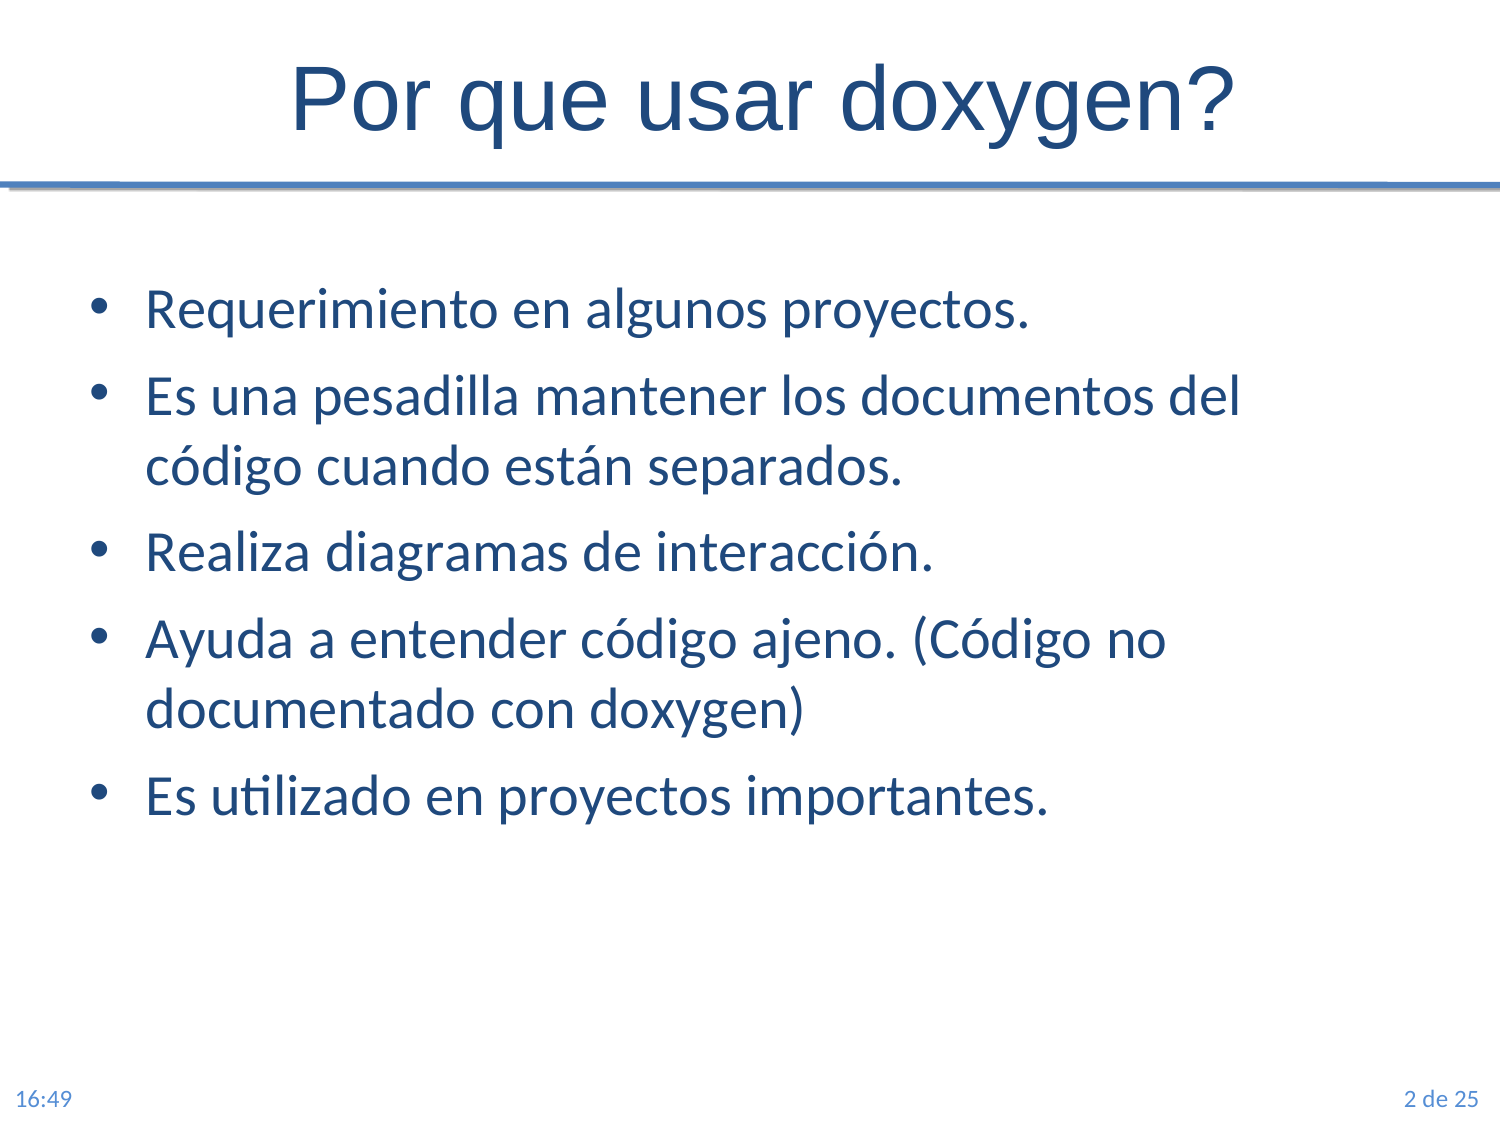

Por que usar doxygen?
Requerimiento en algunos proyectos.
Es una pesadilla mantener los documentos del código cuando están separados.
Realiza diagramas de interacción.
Ayuda a entender código ajeno. (Código no documentado con doxygen)
Es utilizado en proyectos importantes.
16:49
 de 25